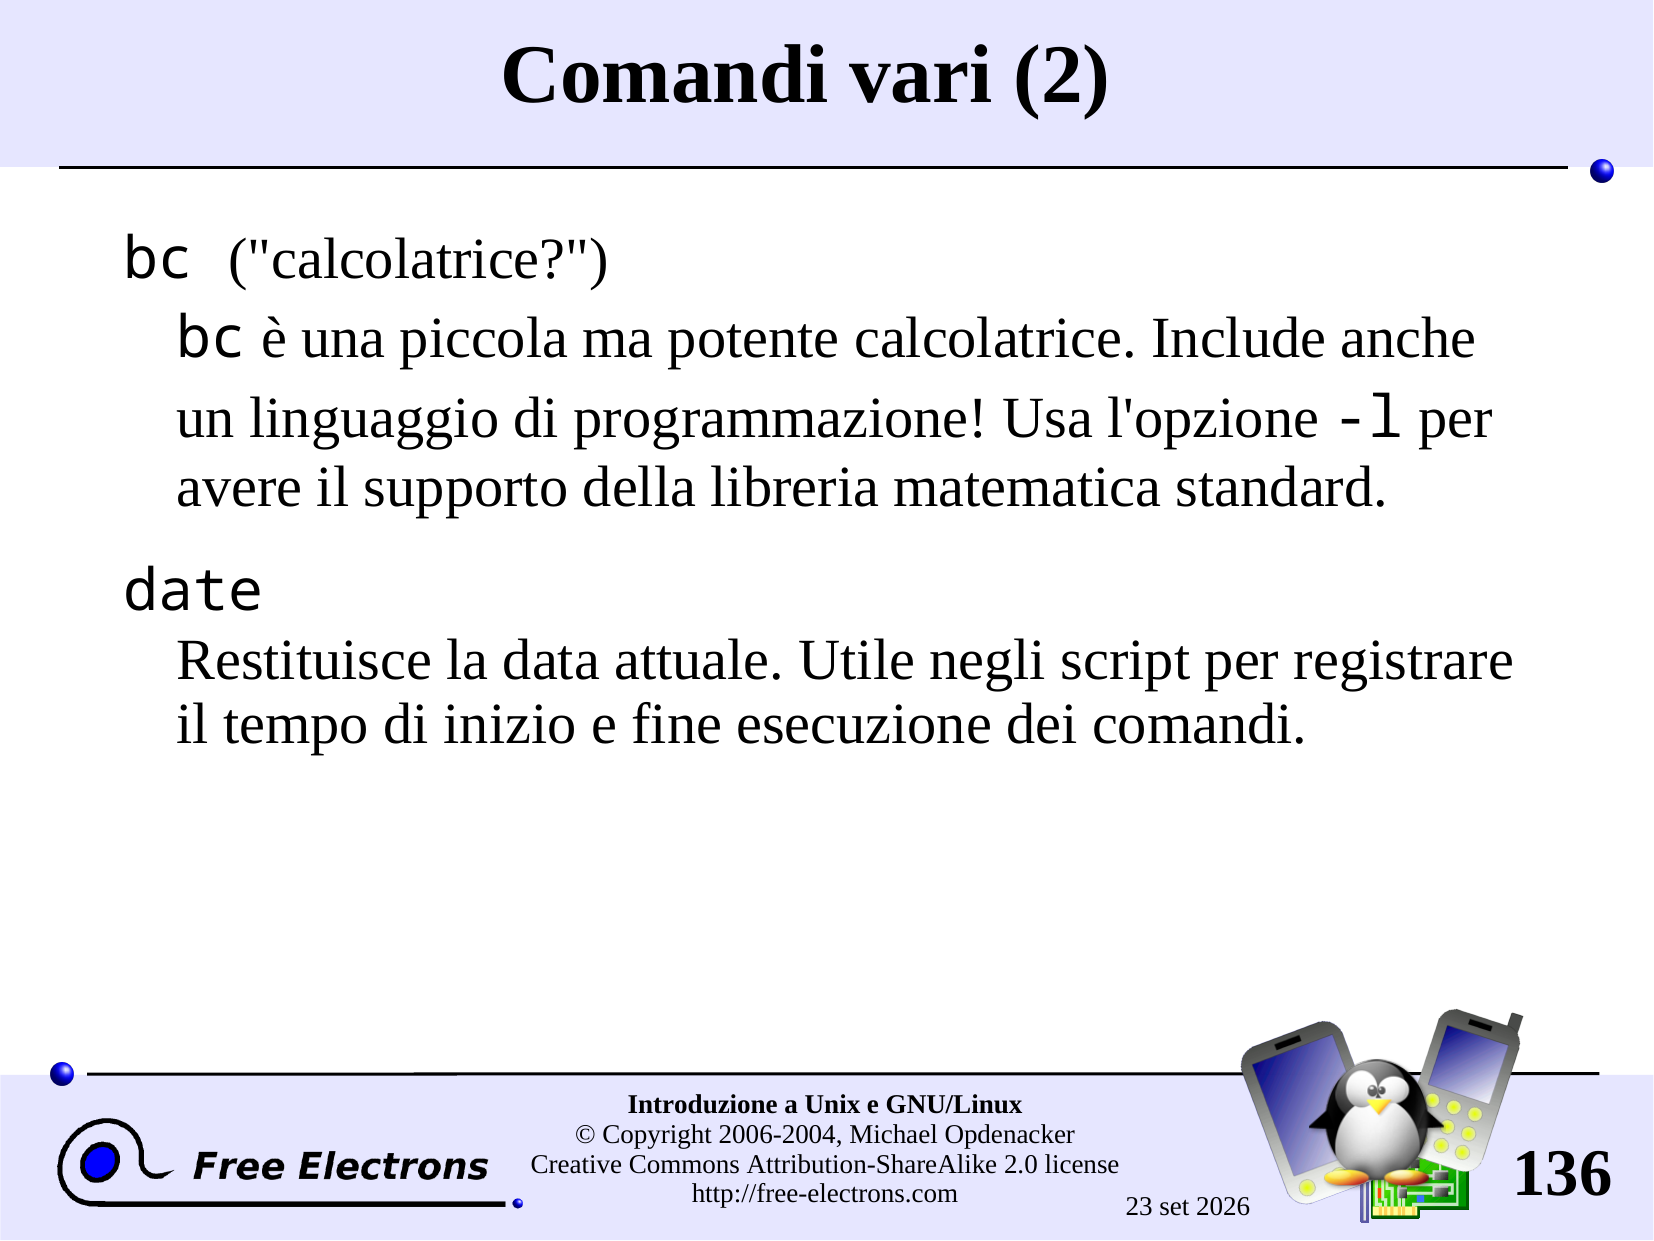

# Comandi vari (2)
bc ("calcolatrice?")
bc è una piccola ma potente calcolatrice. Include anche un linguaggio di programmazione! Usa l'opzione -l per avere il supporto della libreria matematica standard.
date
Restituisce la data attuale. Utile negli script per registrare il tempo di inizio e fine esecuzione dei comandi.